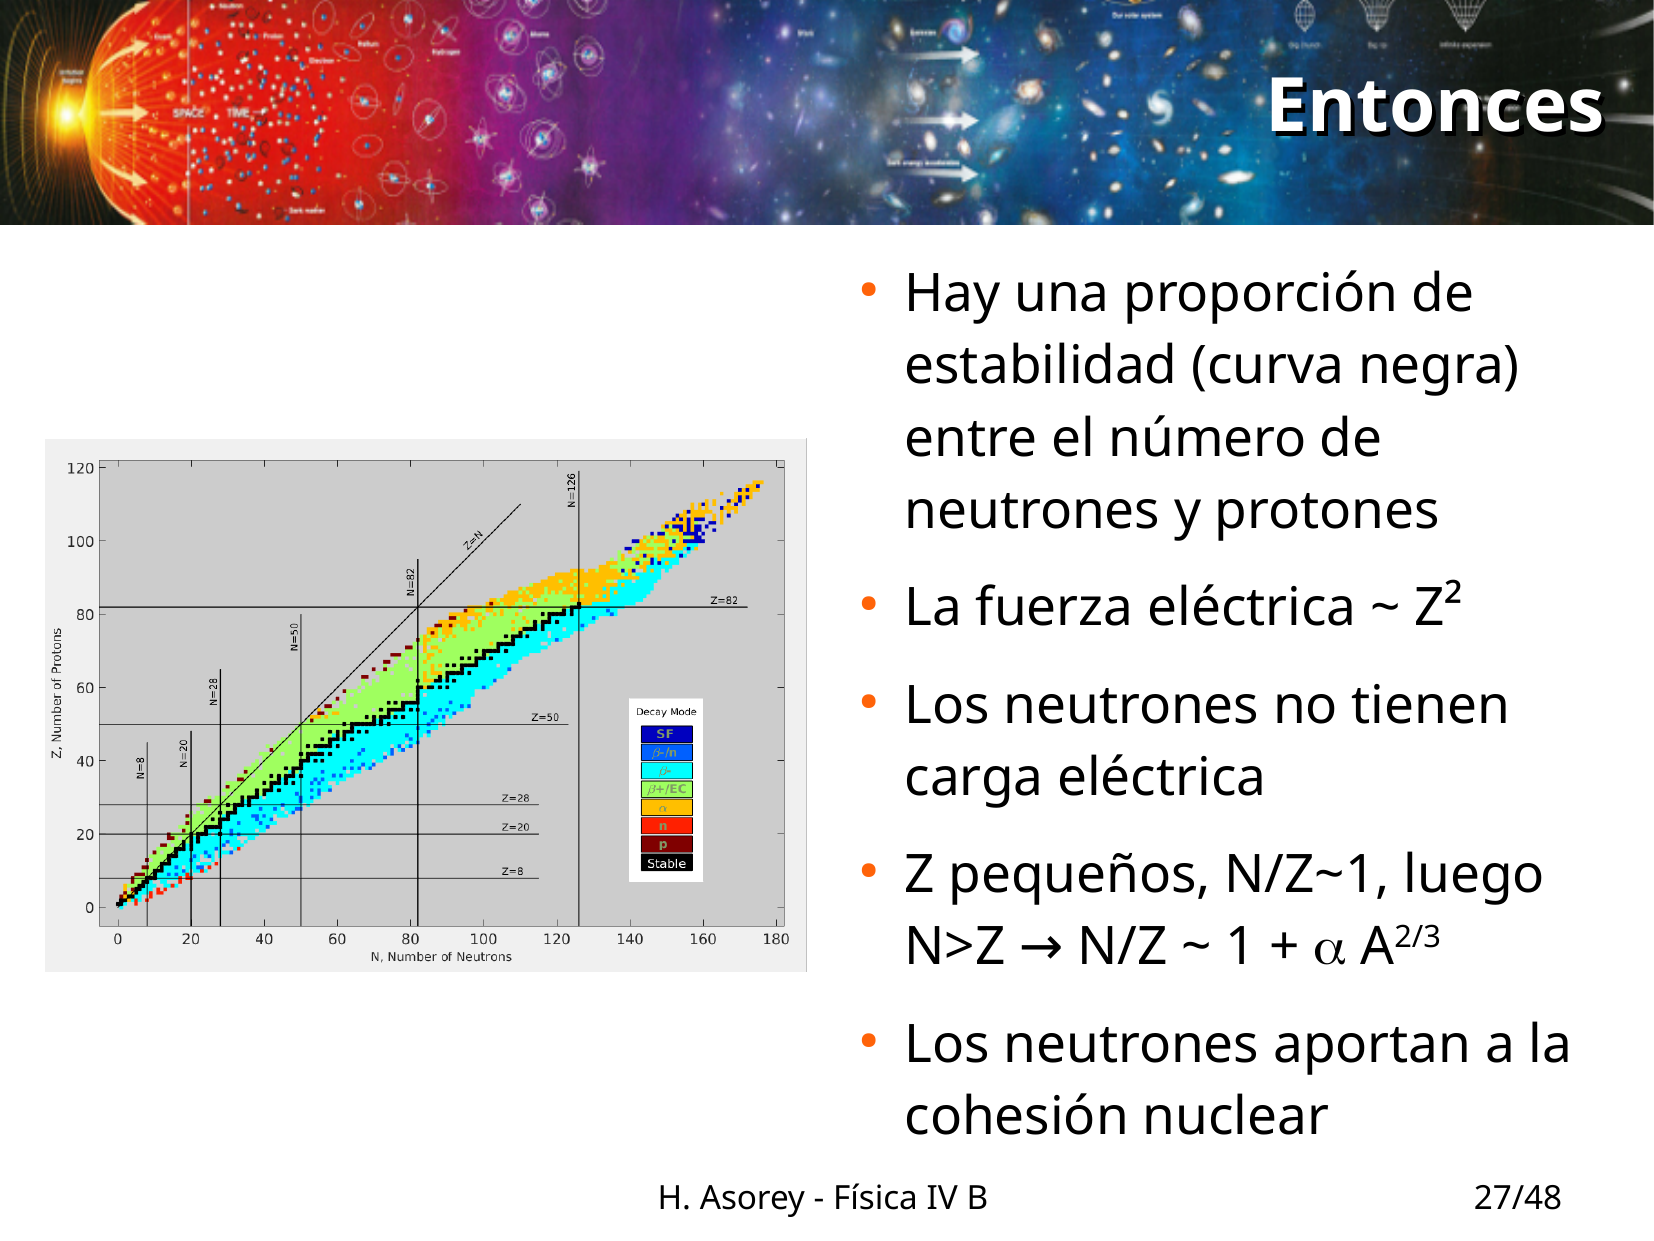

# Entonces
Hay una proporción de estabilidad (curva negra) entre el número de neutrones y protones
La fuerza eléctrica ~ Z²
Los neutrones no tienen carga eléctrica
Z pequeños, N/Z~1, luego N>Z → N/Z ~ 1 + a A2/3
Los neutrones aportan a la cohesión nuclear
H. Asorey - Física IV B
27